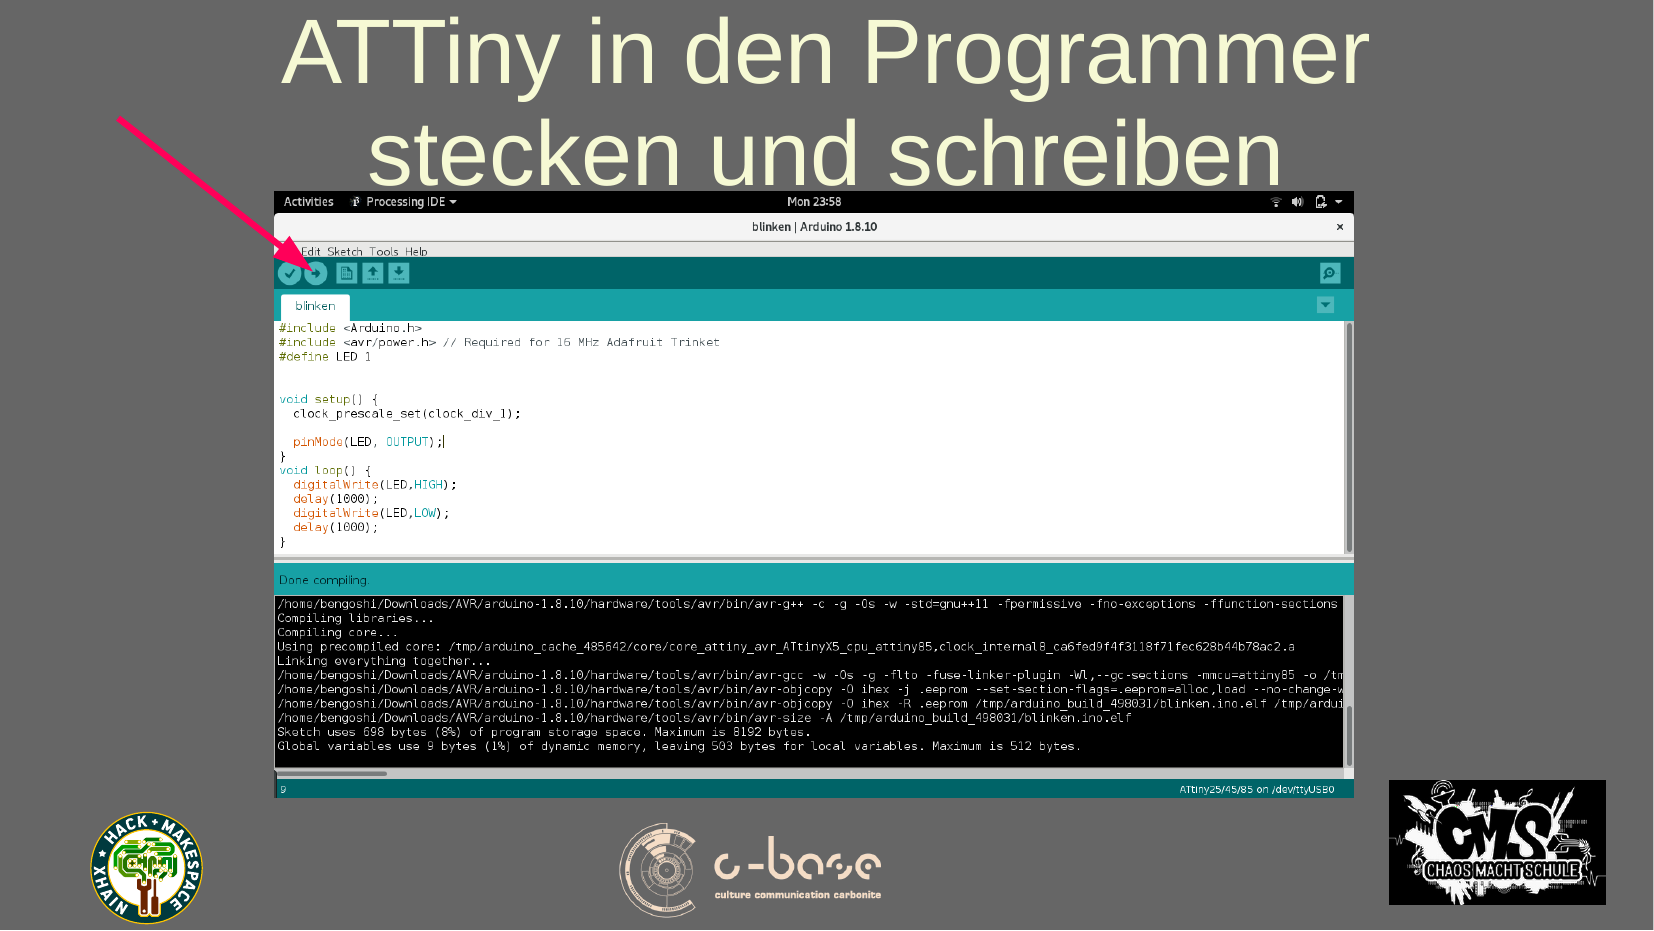

# ATTiny in den Programmer stecken und schreiben